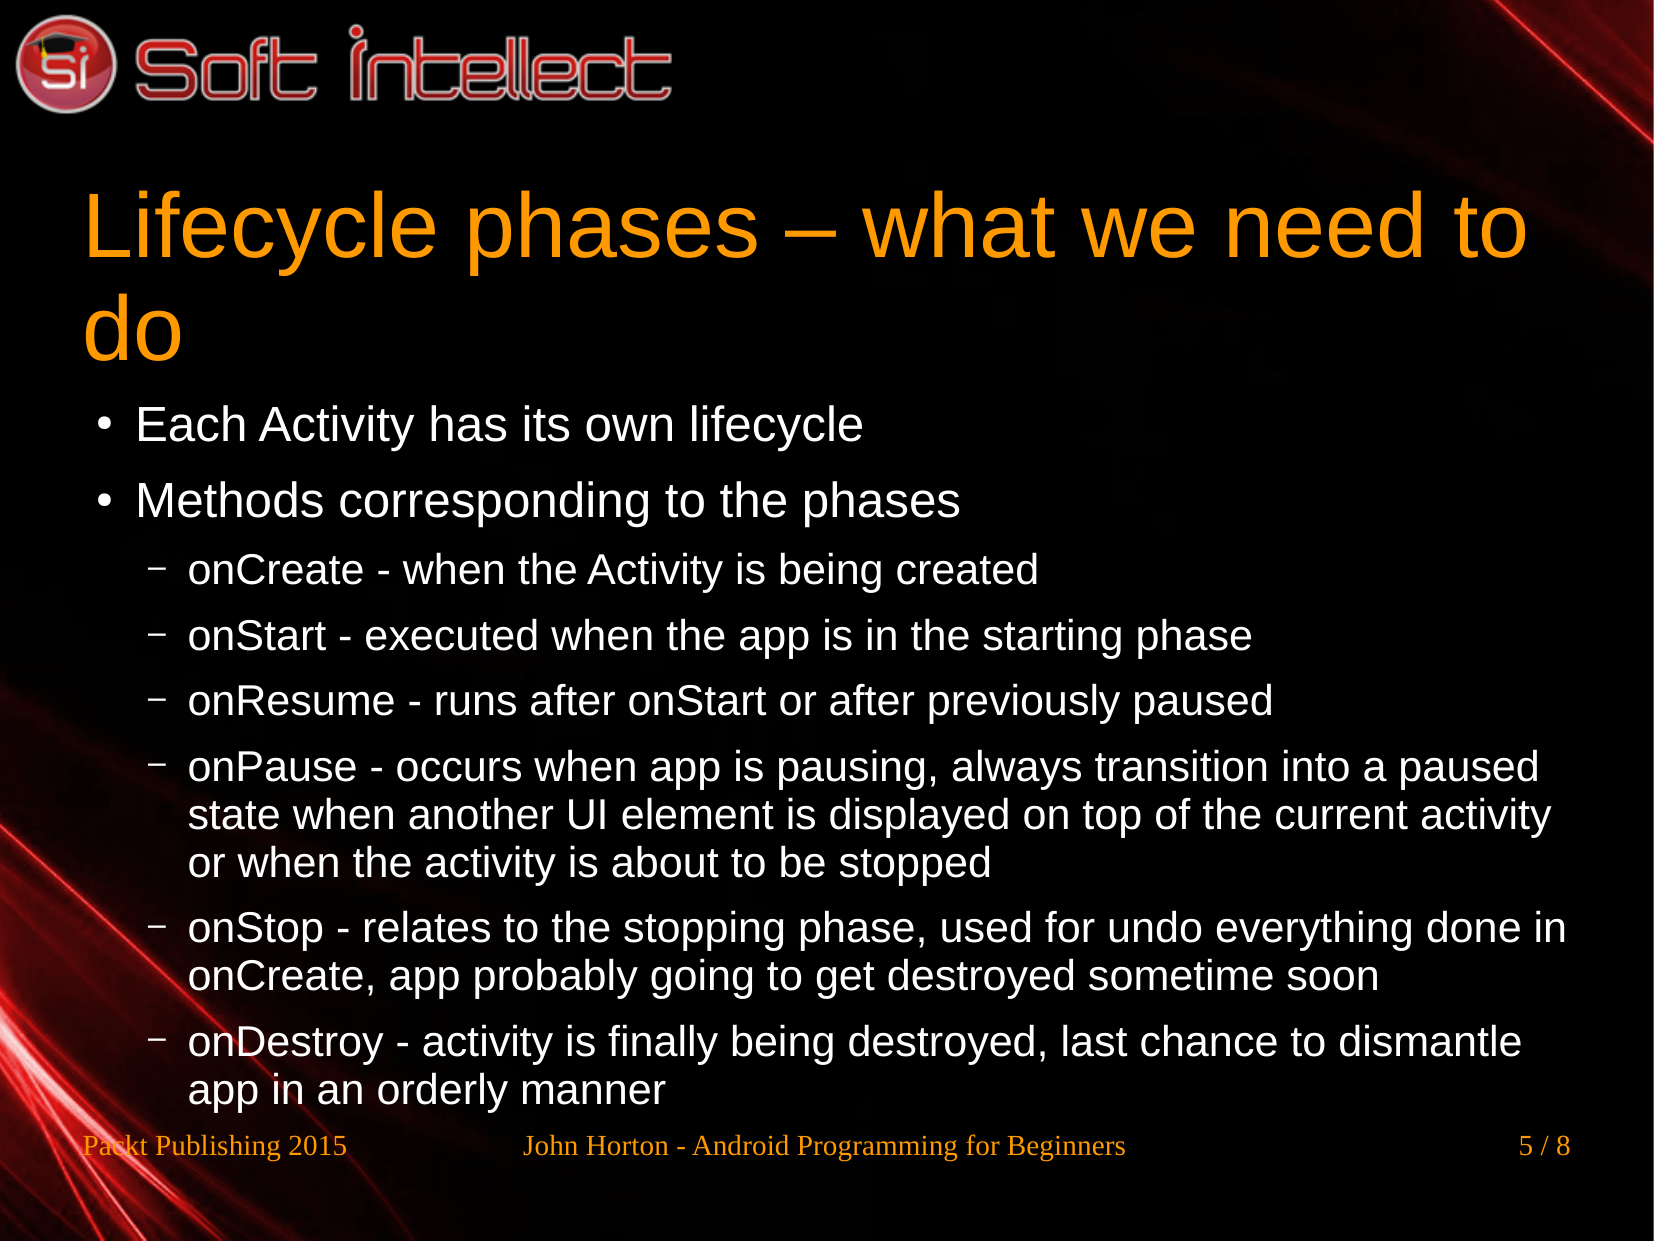

# Lifecycle phases – what we need to do
Each Activity has its own lifecycle
Methods corresponding to the phases
onCreate - when the Activity is being created
onStart - executed when the app is in the starting phase
onResume - runs after onStart or after previously paused
onPause - occurs when app is pausing, always transition into a paused state when another UI element is displayed on top of the current activity or when the activity is about to be stopped
onStop - relates to the stopping phase, used for undo everything done in onCreate, app probably going to get destroyed sometime soon
onDestroy - activity is finally being destroyed, last chance to dismantle app in an orderly manner
Packt Publishing 2015
John Horton - Android Programming for Beginners
5